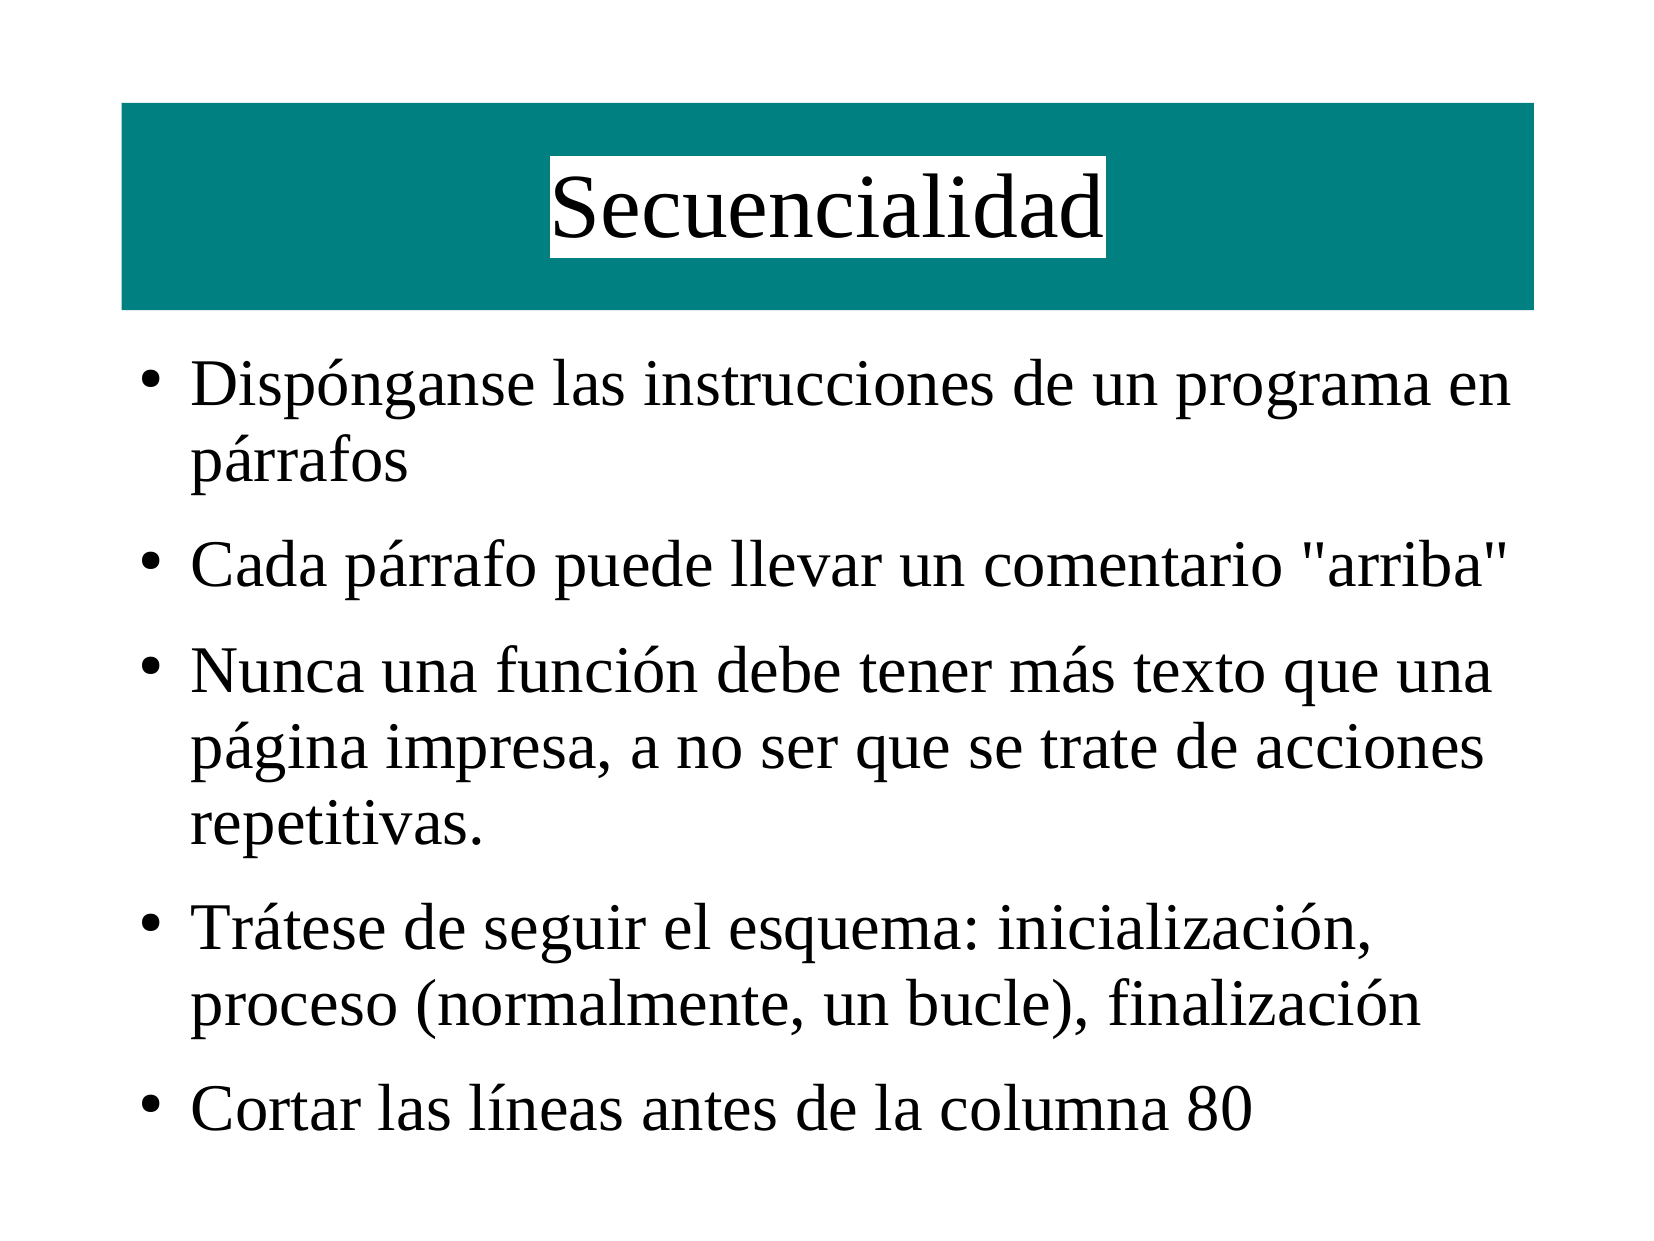

# Secuencialidad
Dispónganse las instrucciones de un programa en párrafos
Cada párrafo puede llevar un comentario "arriba"
Nunca una función debe tener más texto que una página impresa, a no ser que se trate de acciones repetitivas.
Trátese de seguir el esquema: inicialización, proceso (normalmente, un bucle), finalización
Cortar las líneas antes de la columna 80